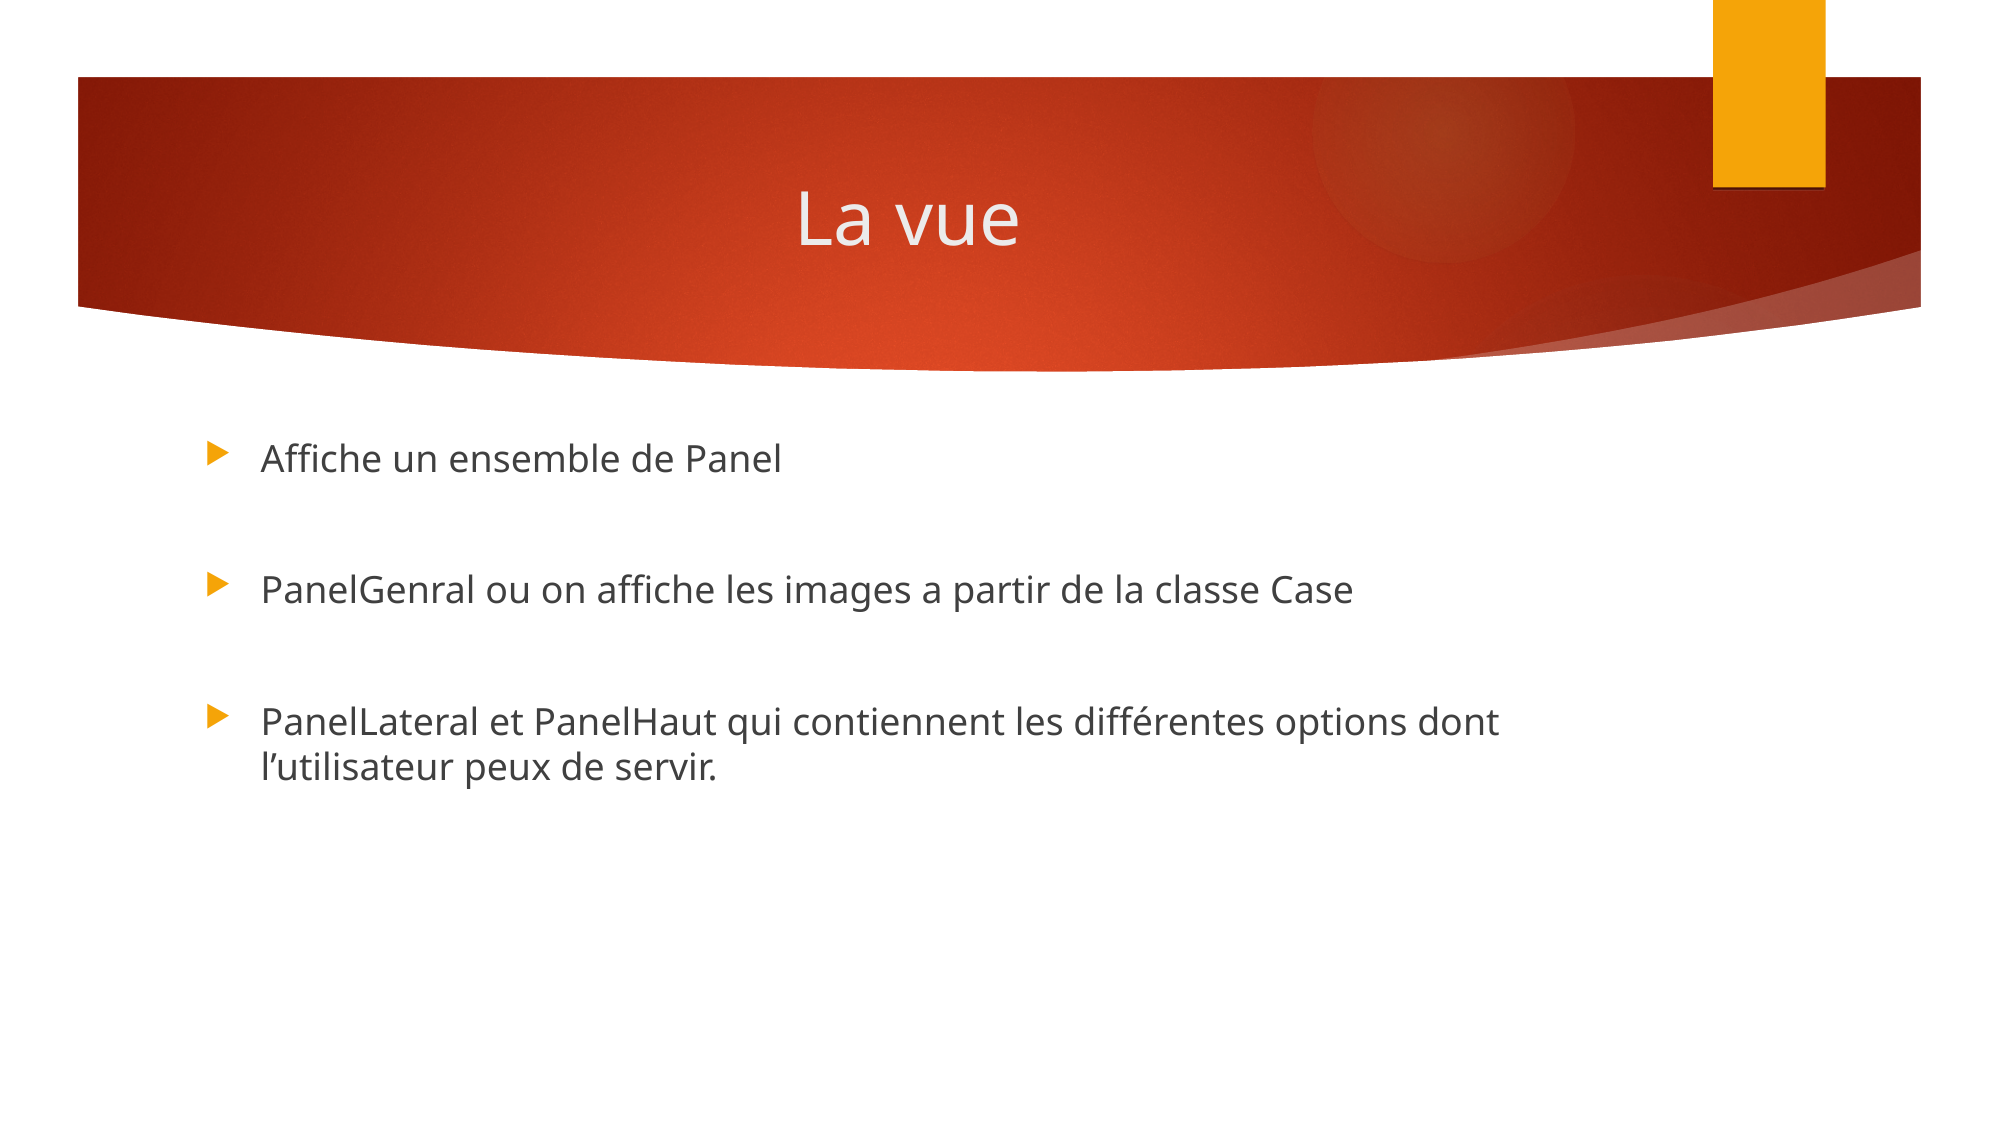

# La vue
Affiche un ensemble de Panel
PanelGenral ou on affiche les images a partir de la classe Case
PanelLateral et PanelHaut qui contiennent les différentes options dont l’utilisateur peux de servir.